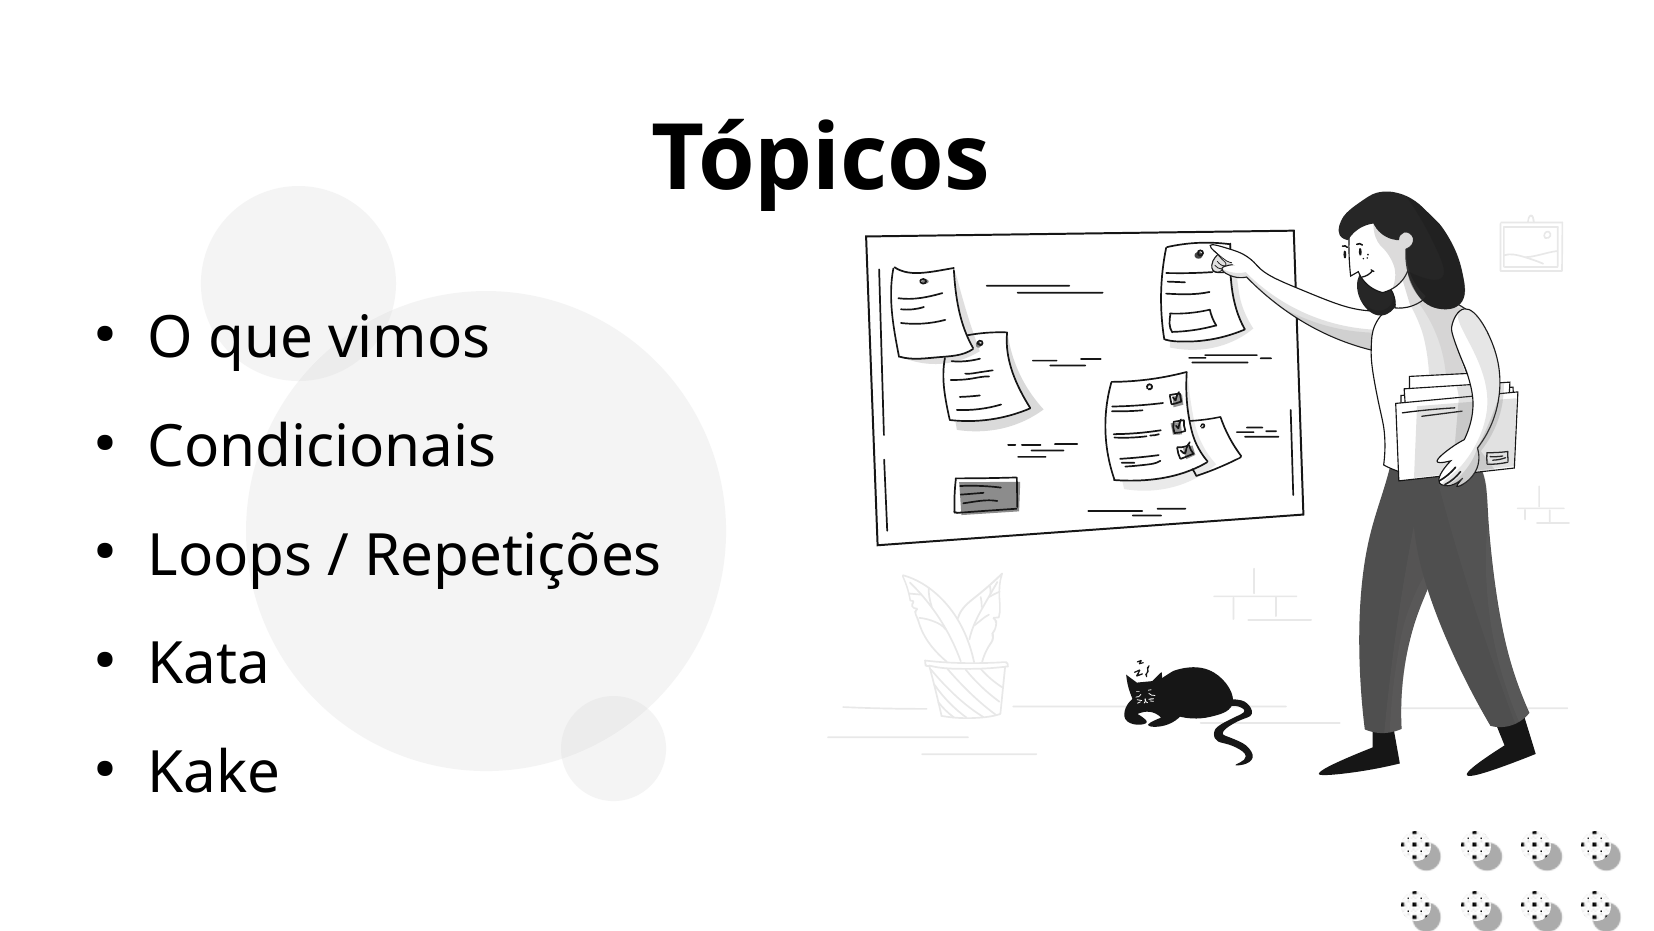

# Tópicos
O que vimos
Condicionais
Loops / Repetições
Kata
Kake